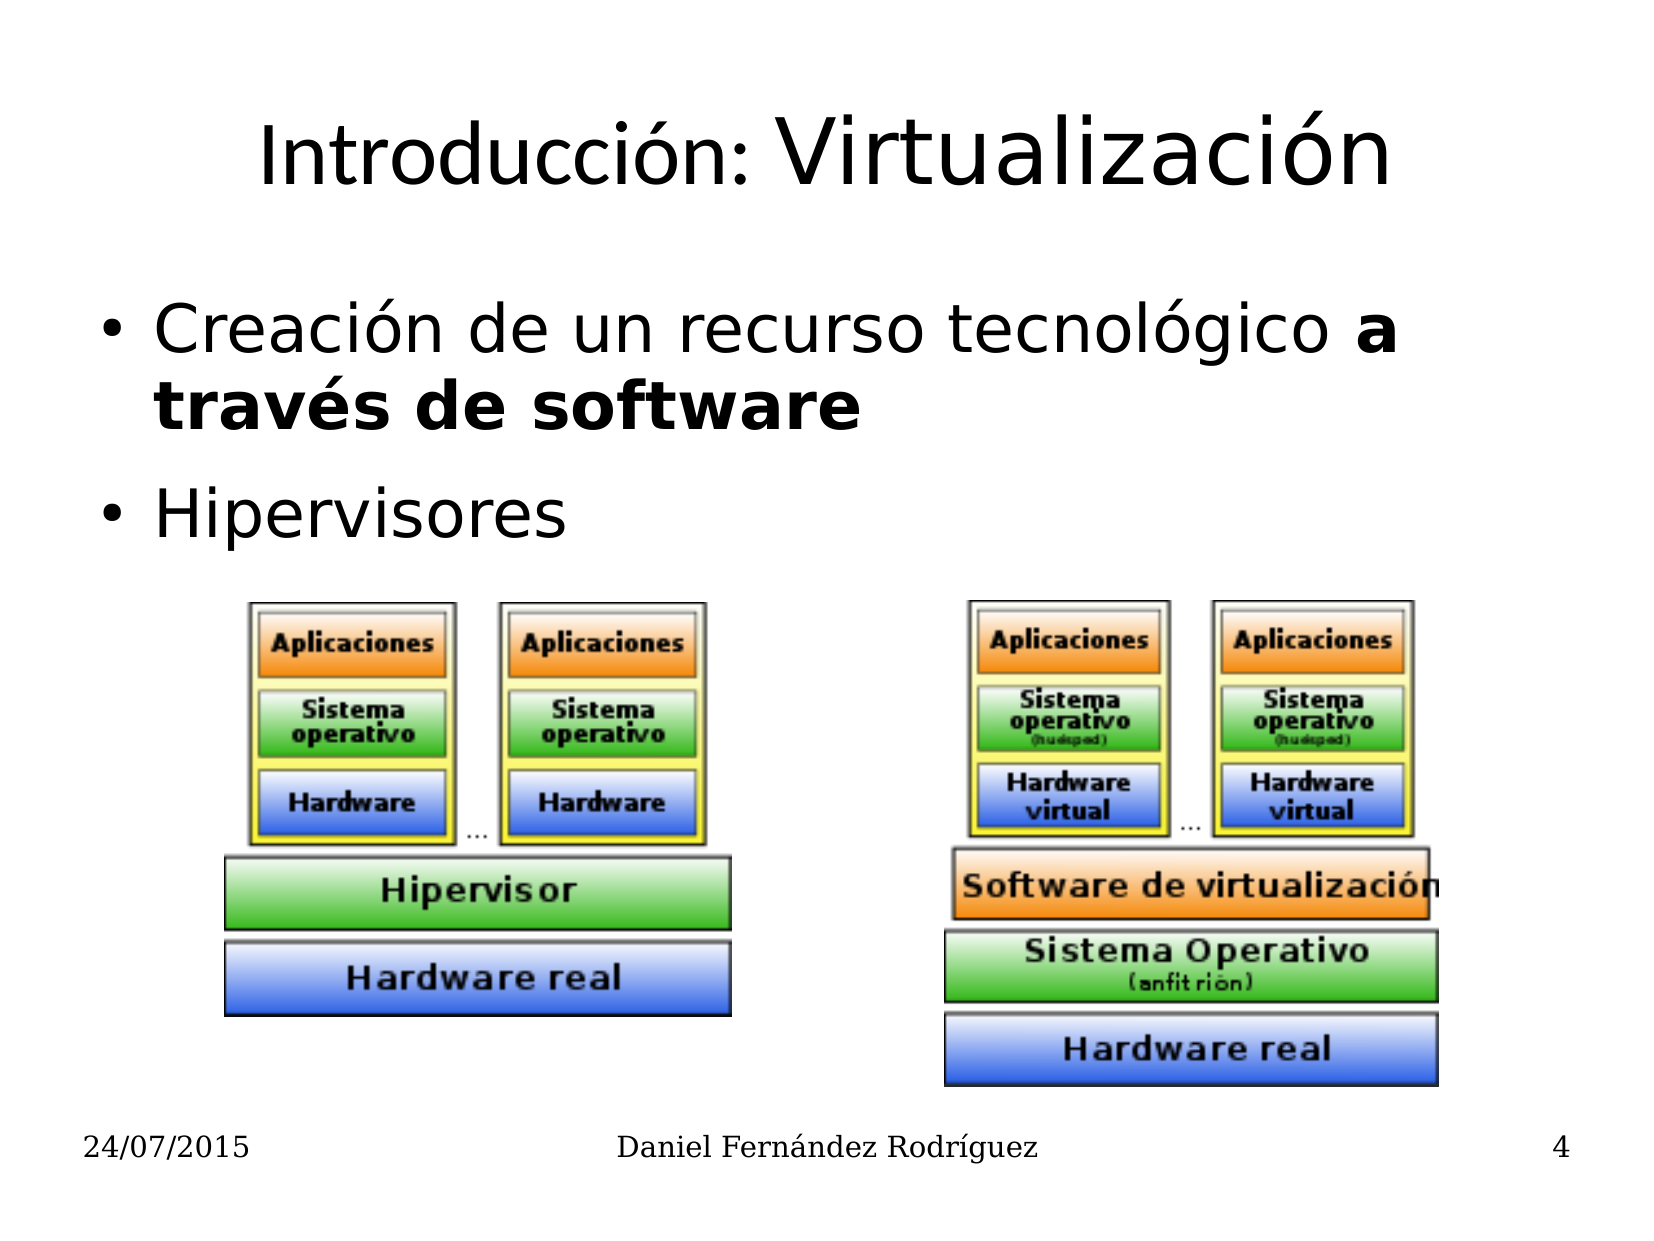

# Introducción: Virtualización
Creación de un recurso tecnológico a través de software
Hipervisores
24/07/2015
Daniel Fernández Rodríguez
4